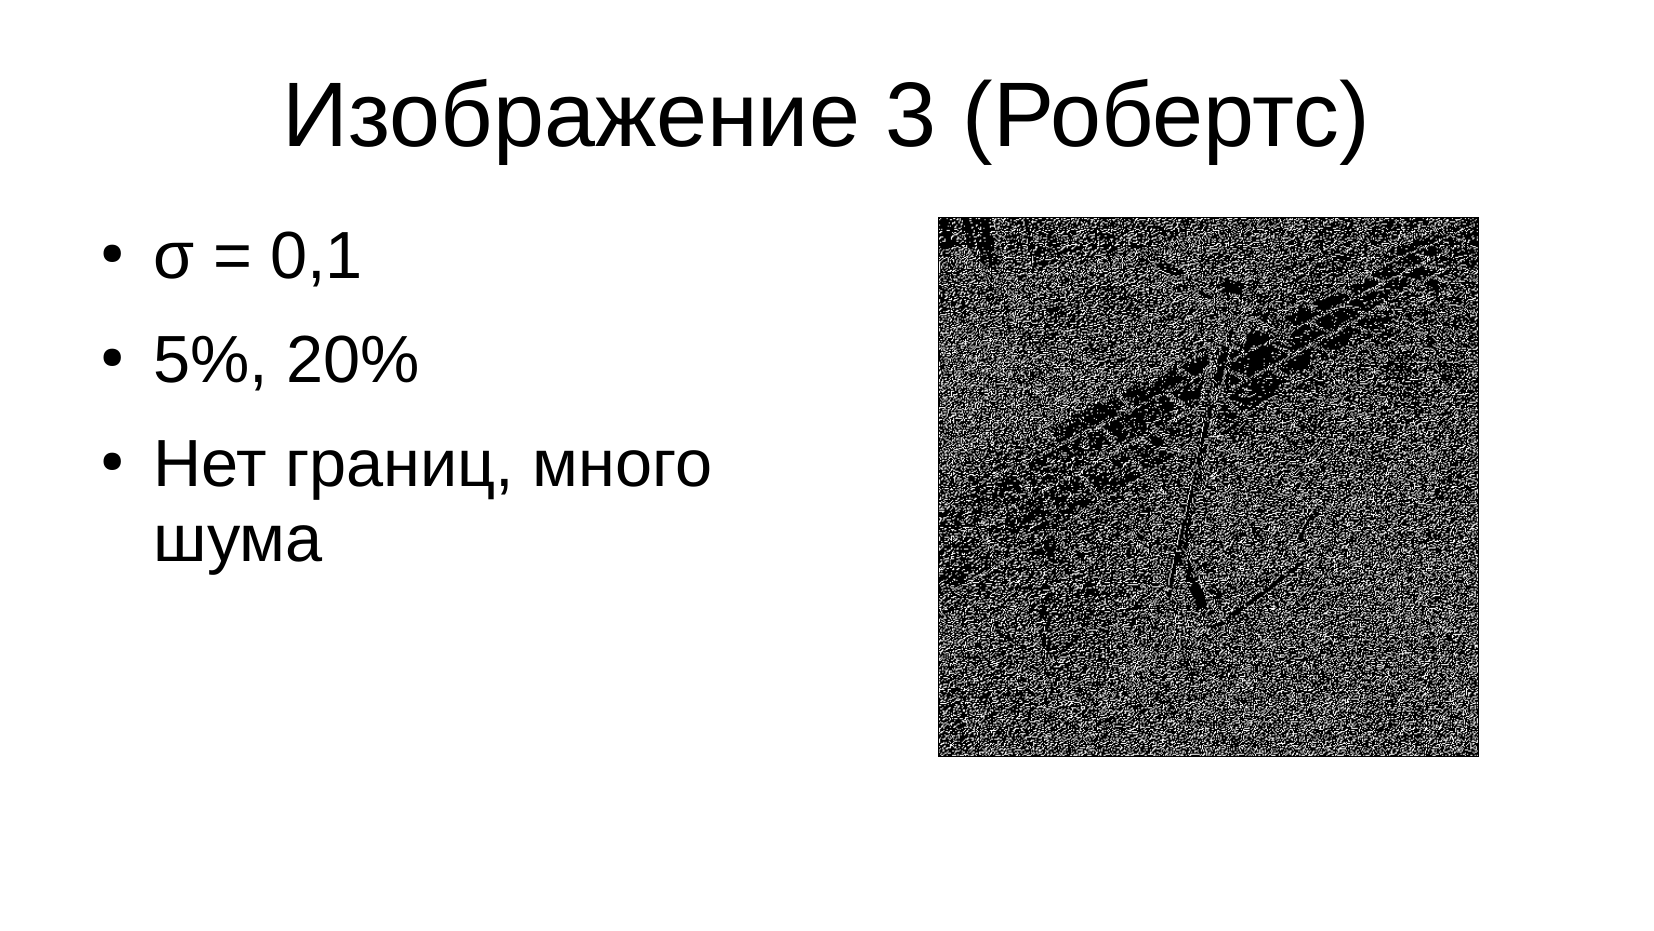

# Изображение 3 (Робертс)
σ = 0,1
5%, 20%
Нет границ, много шума